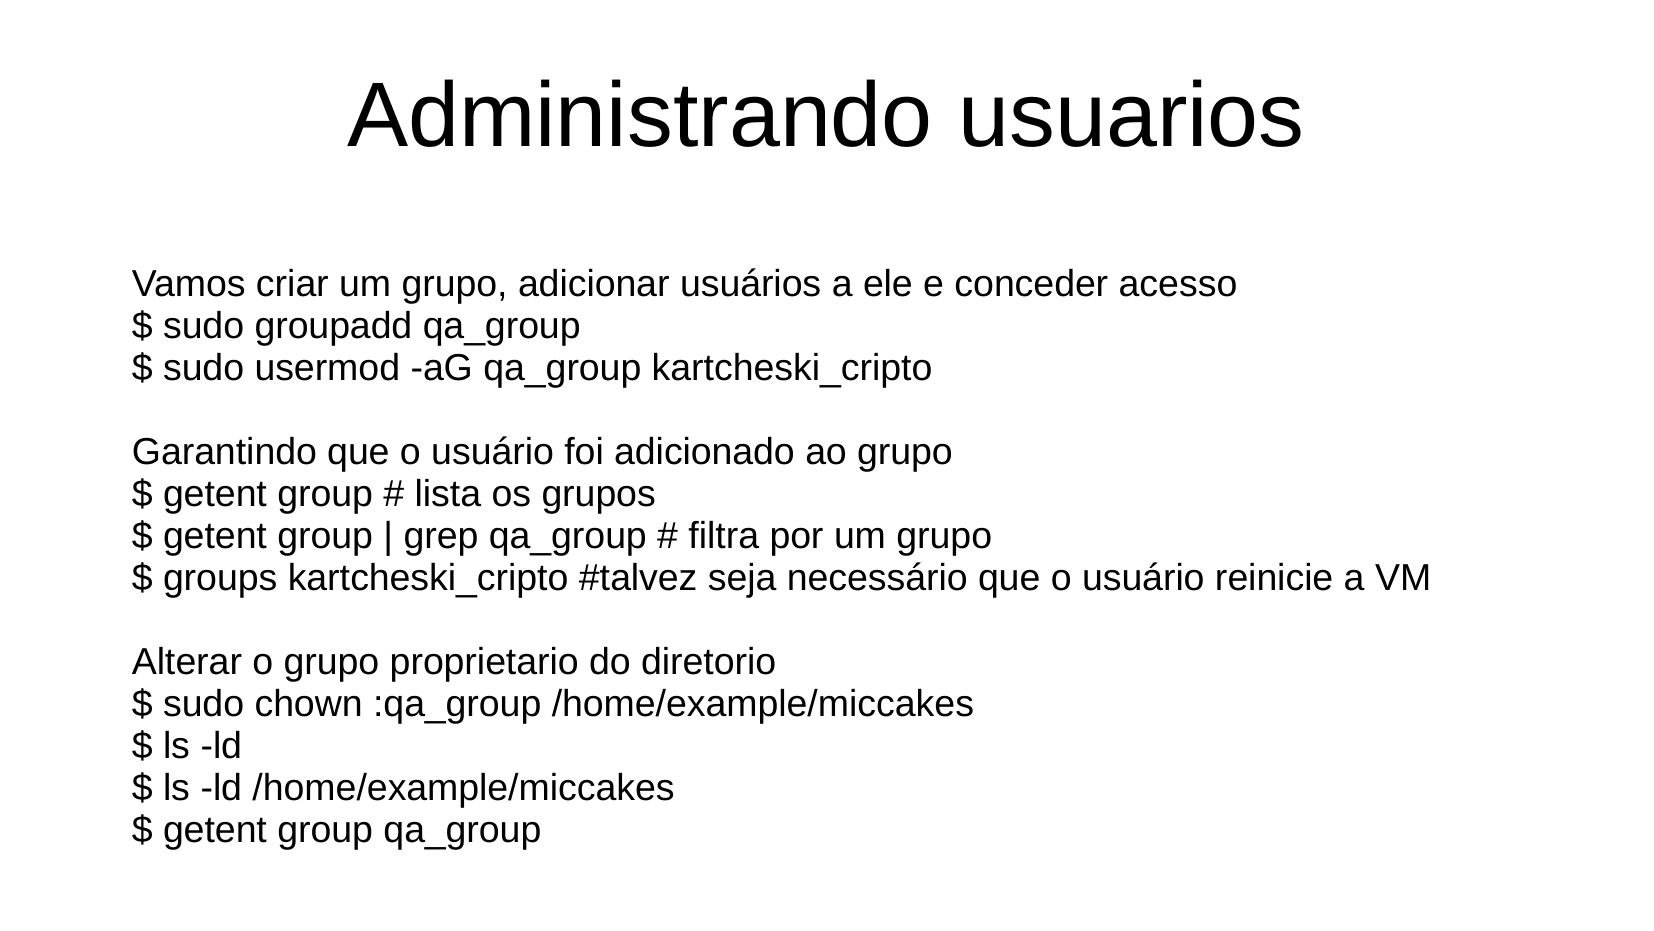

# Administrando usuarios
Vamos criar um grupo, adicionar usuários a ele e conceder acesso
$ sudo groupadd qa_group
$ sudo usermod -aG qa_group kartcheski_cripto
Garantindo que o usuário foi adicionado ao grupo
$ getent group # lista os grupos
$ getent group | grep qa_group # filtra por um grupo
$ groups kartcheski_cripto #talvez seja necessário que o usuário reinicie a VM
Alterar o grupo proprietario do diretorio
$ sudo chown :qa_group /home/example/miccakes
$ ls -ld
$ ls -ld /home/example/miccakes
$ getent group qa_group